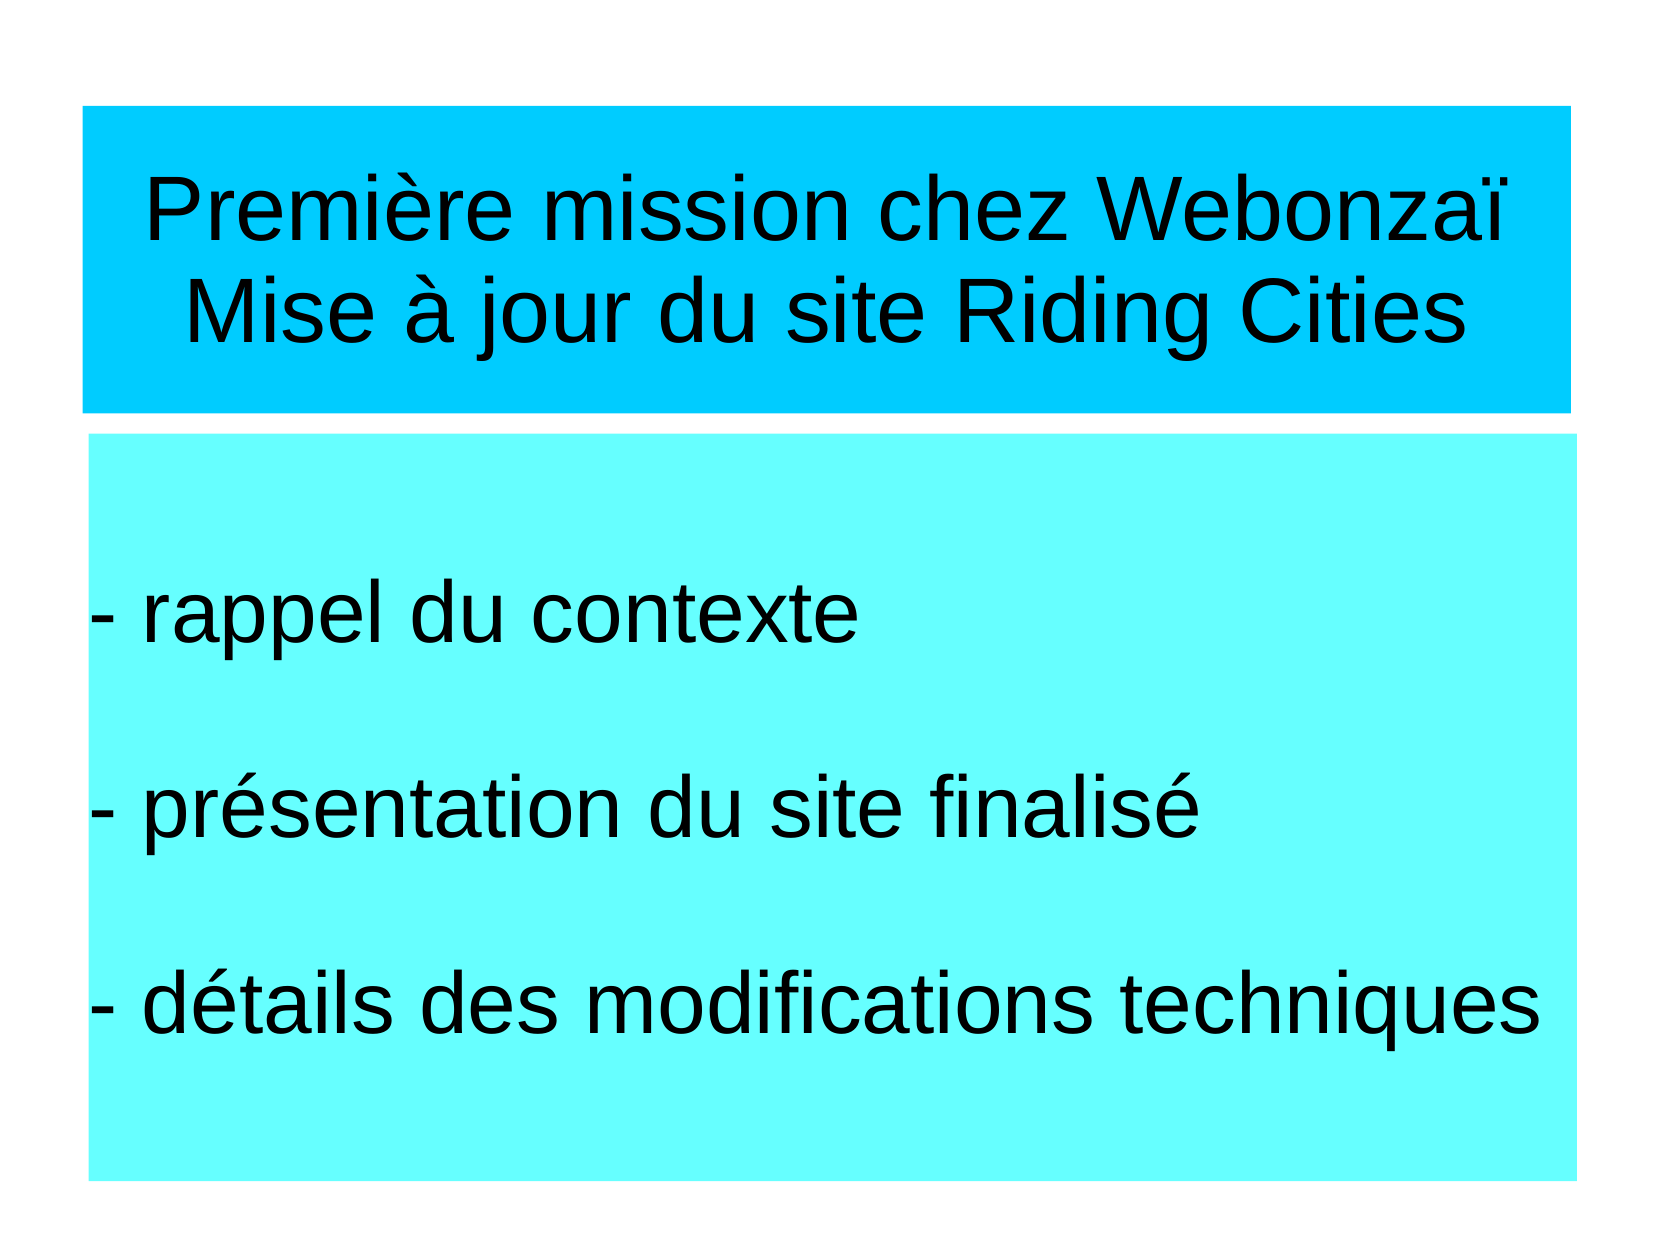

# Première mission chez Webonzaï Mise à jour du site Riding Cities
- rappel du contexte
- présentation du site finalisé
- détails des modifications techniques